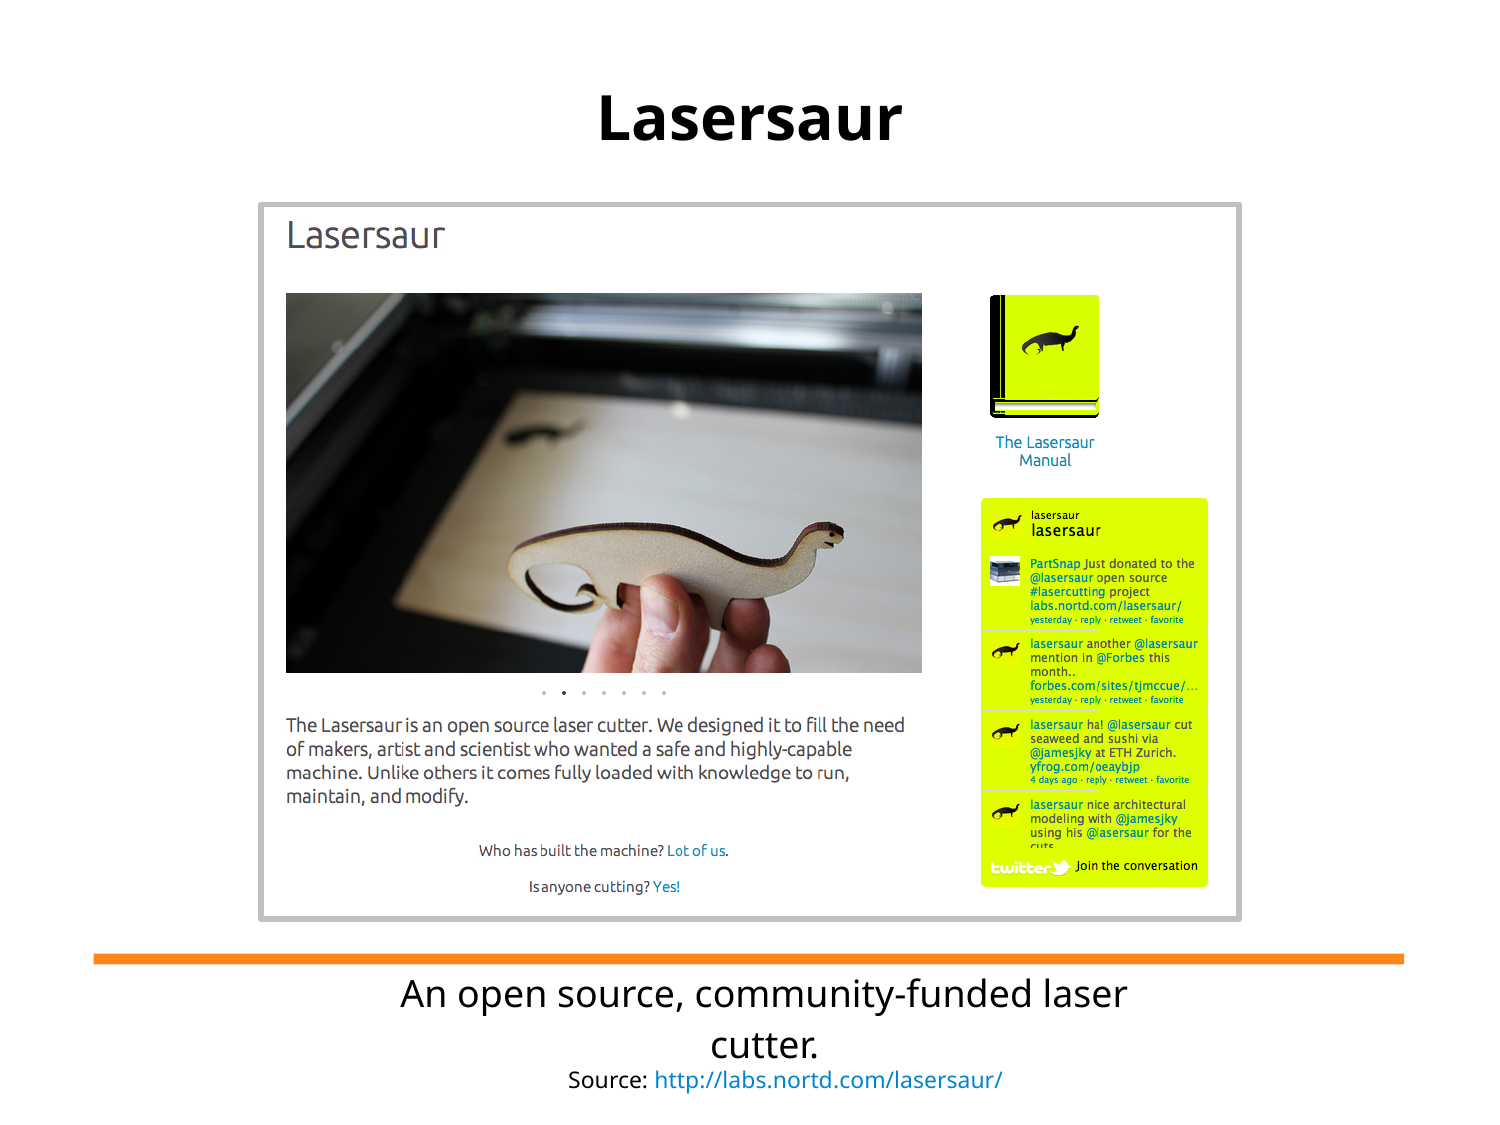

# Lasersaur
An open source, community-funded laser cutter.
Source: http://labs.nortd.com/lasersaur/